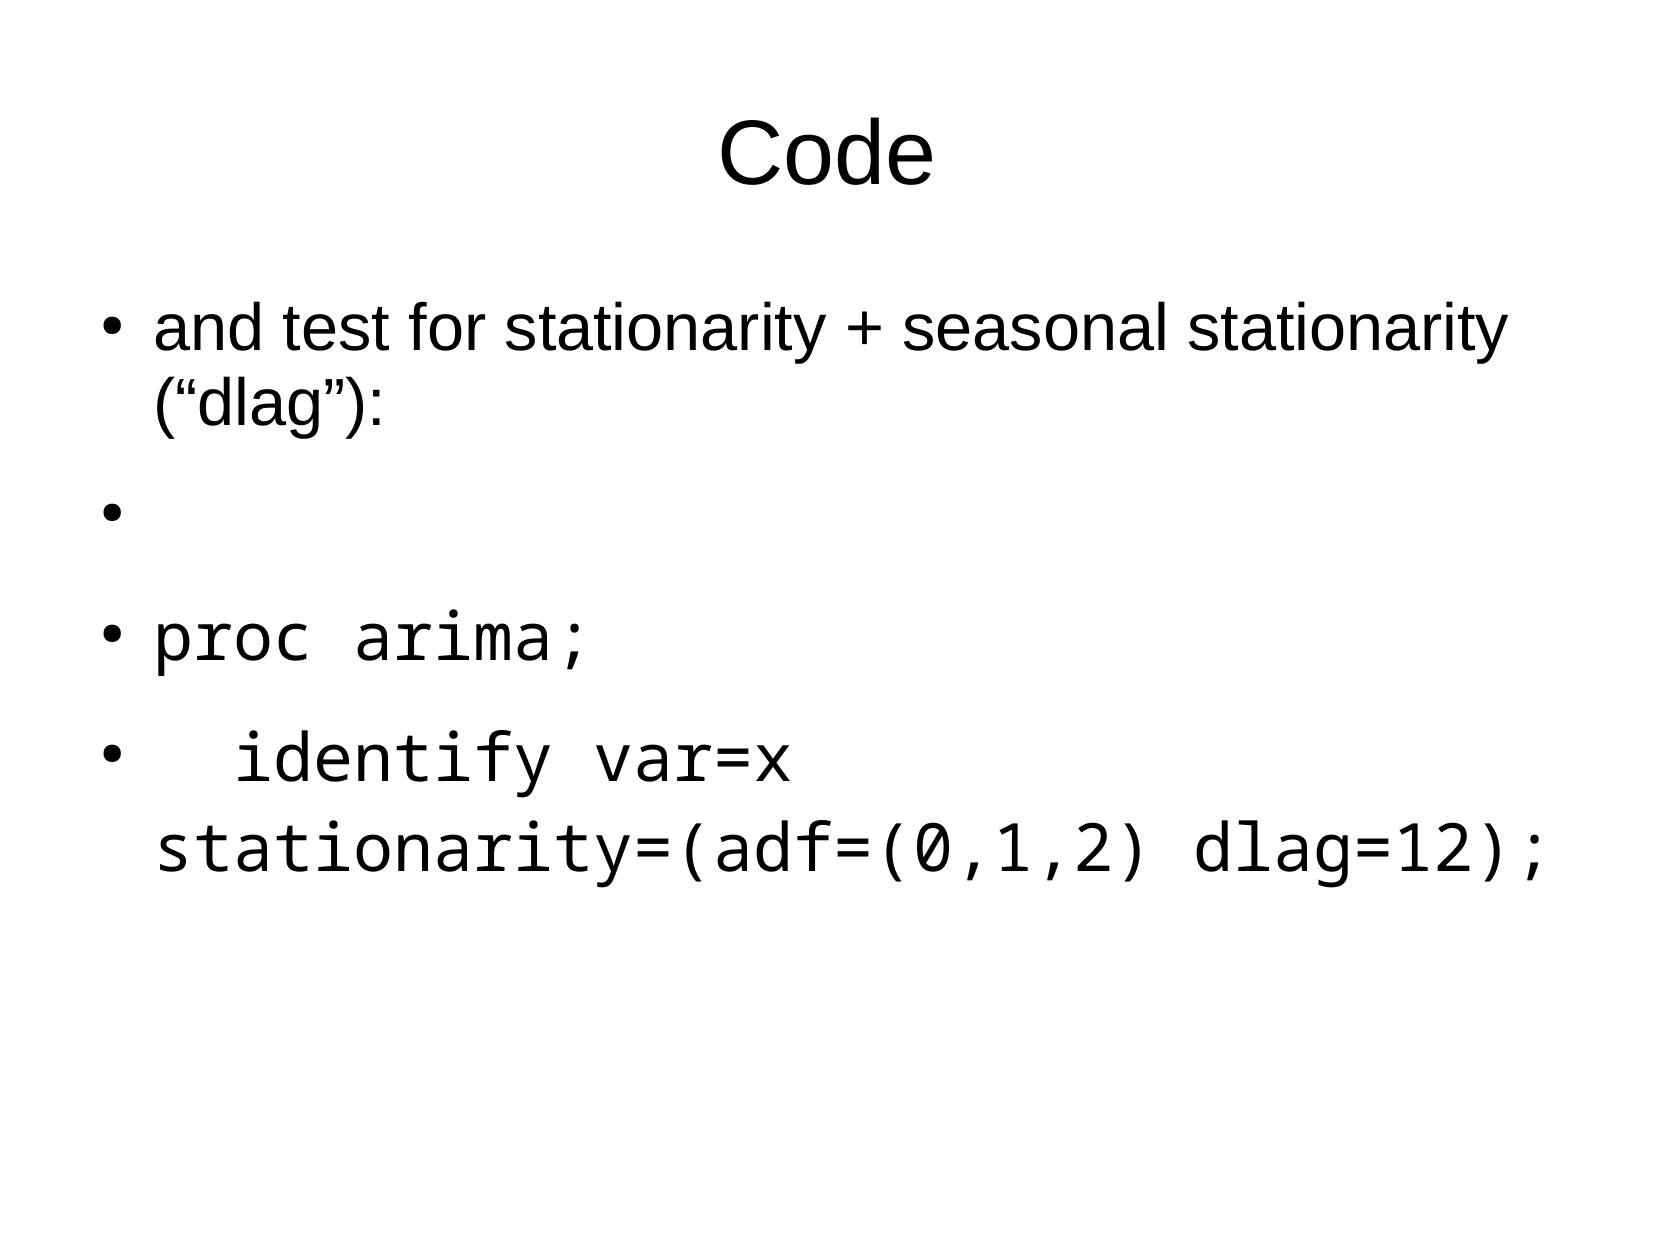

# Code
and test for stationarity + seasonal stationarity (“dlag”):
proc arima;
 identify var=x stationarity=(adf=(0,1,2) dlag=12);